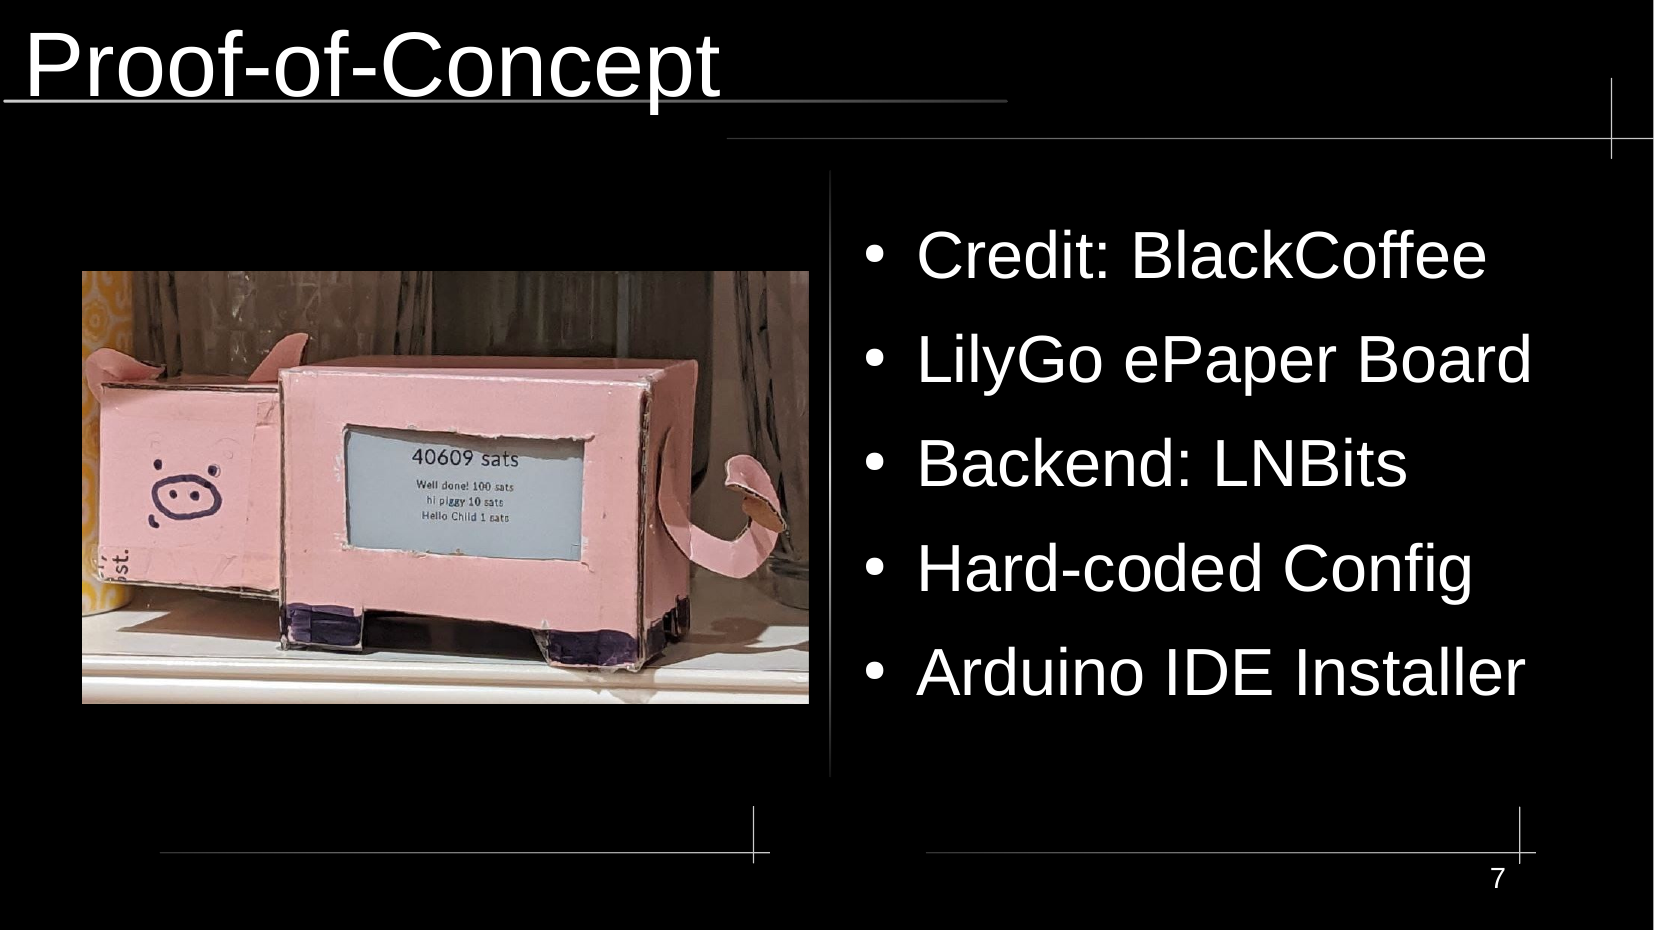

# Proof-of-Concept
Credit: BlackCoffee
LilyGo ePaper Board
Backend: LNBits
Hard-coded Config
Arduino IDE Installer
7